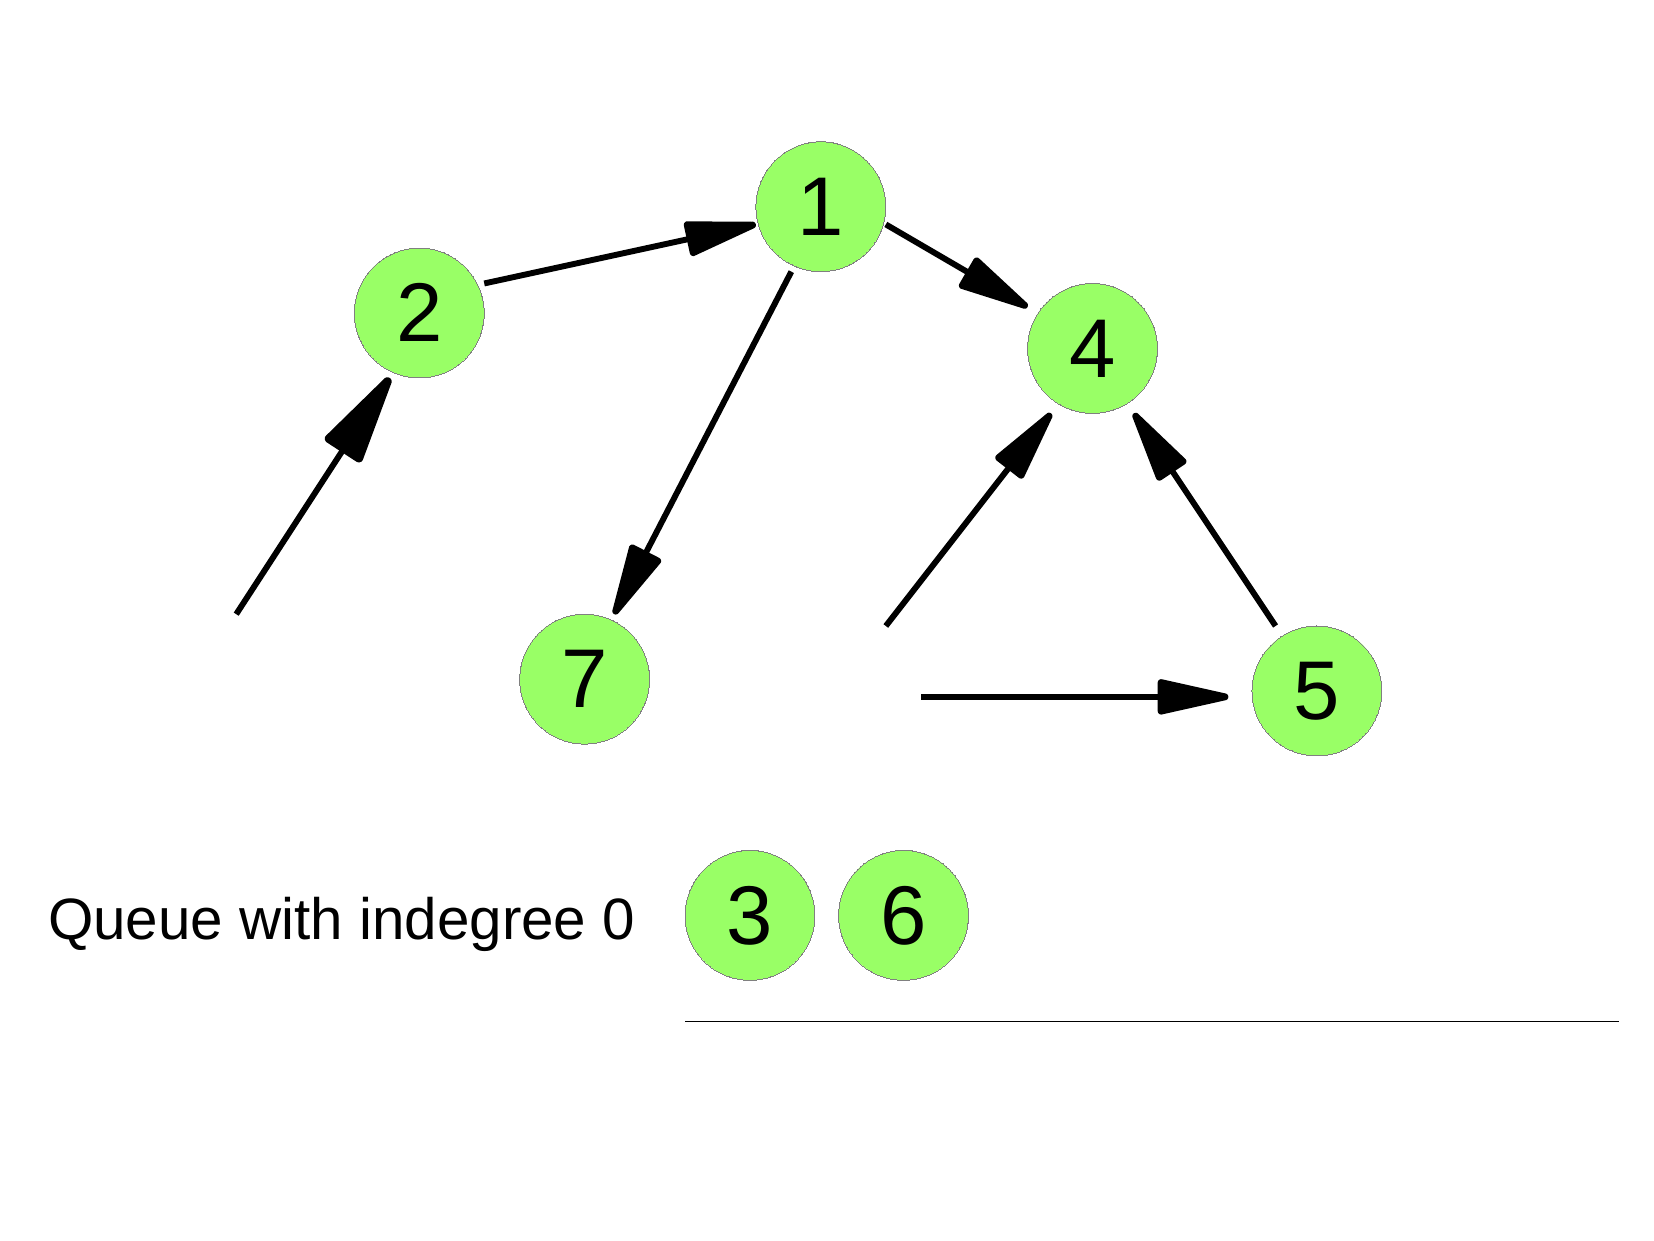

1
2
4
7
5
3
6
Queue with indegree 0